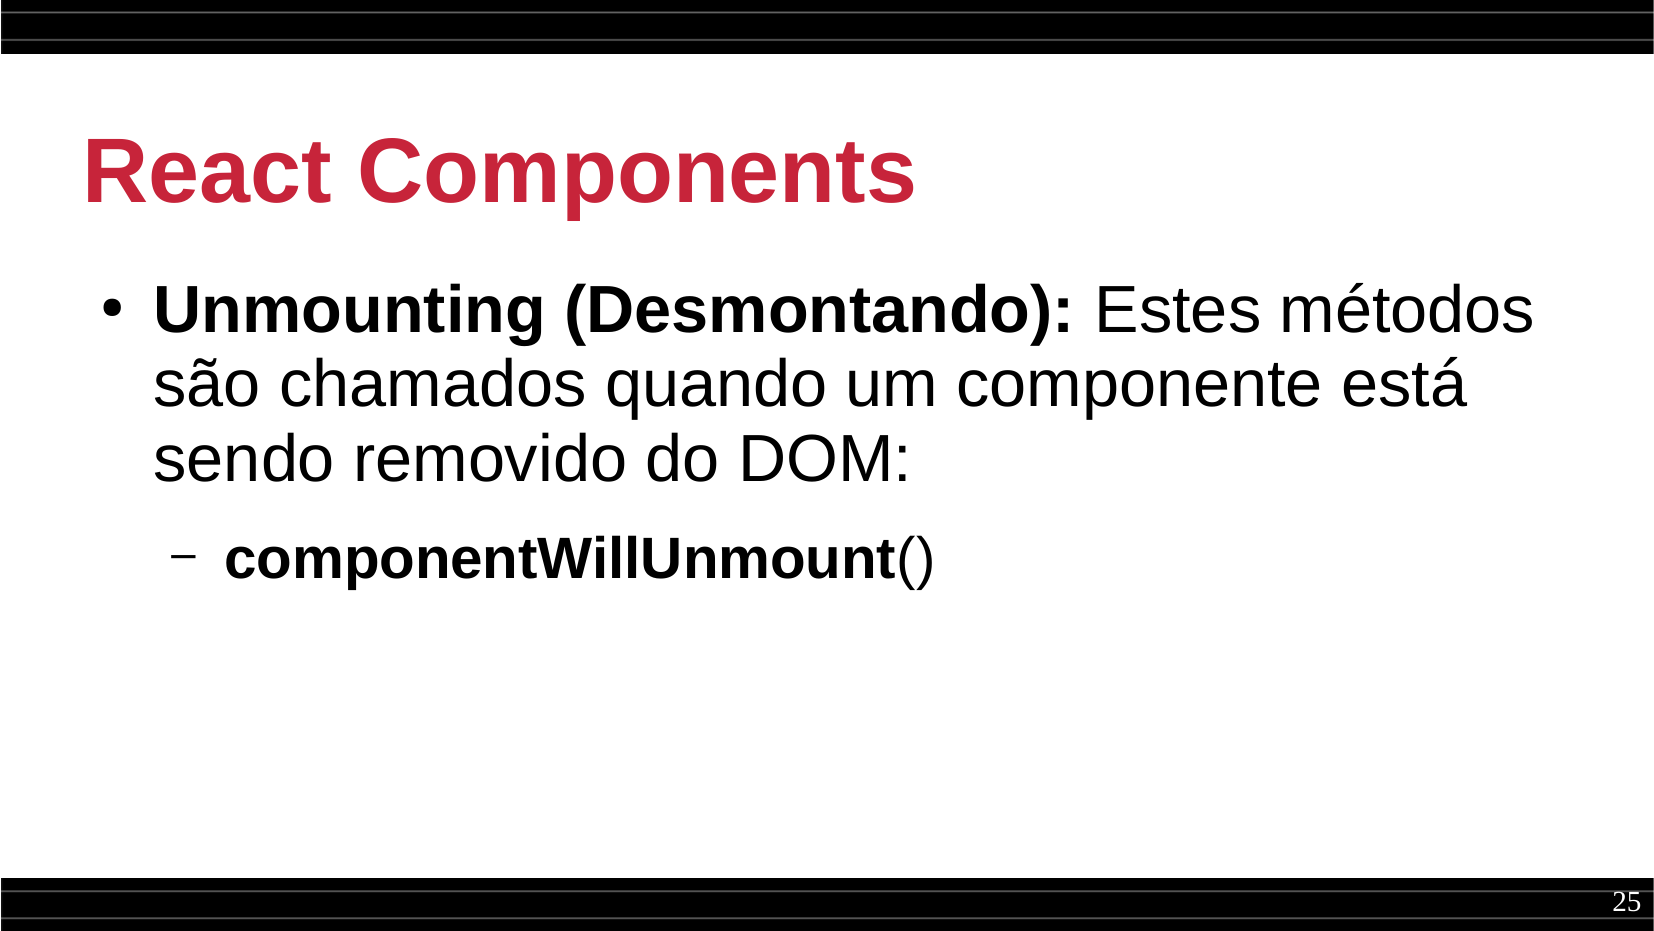

# React Components
Unmounting (Desmontando): Estes métodos são chamados quando um componente está sendo removido do DOM:
componentWillUnmount()